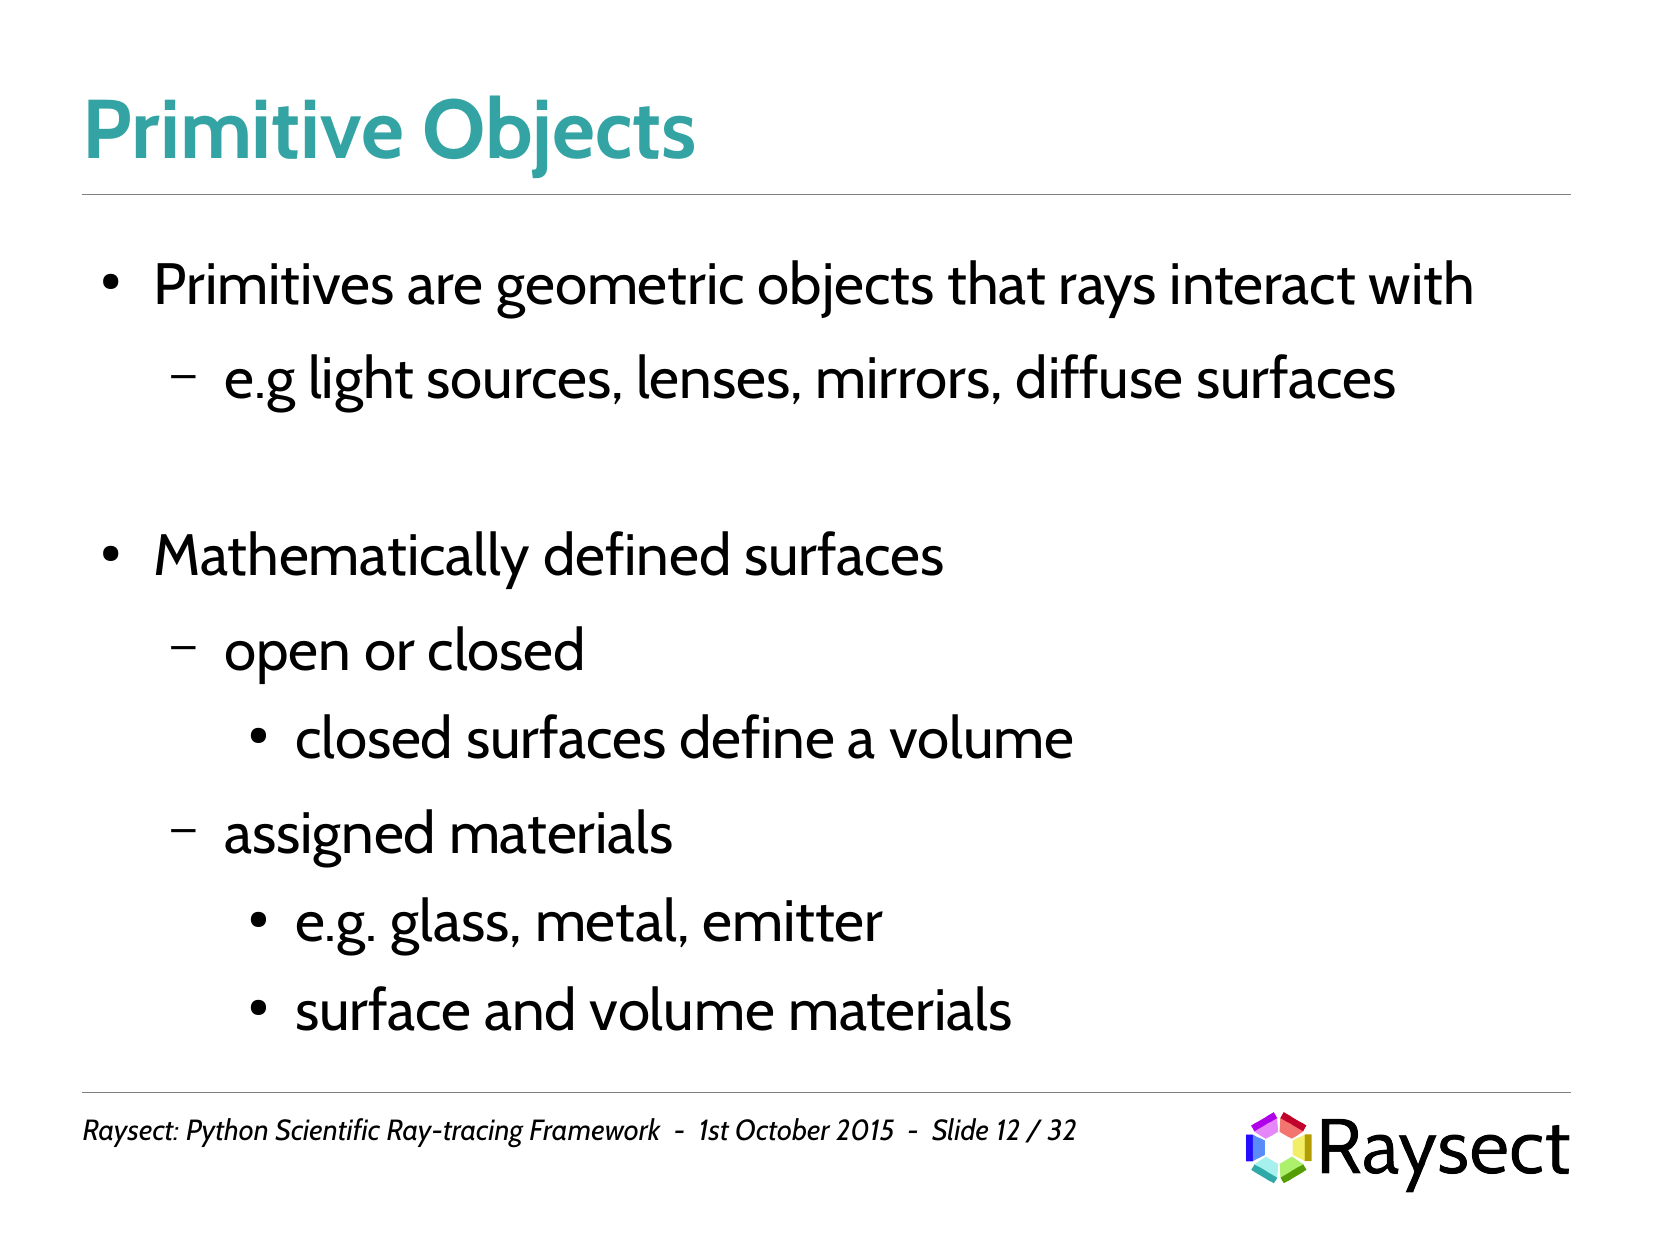

# Primitive Objects
Primitives are geometric objects that rays interact with
e.g light sources, lenses, mirrors, diffuse surfaces
Mathematically defined surfaces
open or closed
closed surfaces define a volume
assigned materials
e.g. glass, metal, emitter
surface and volume materials
1st October 2015